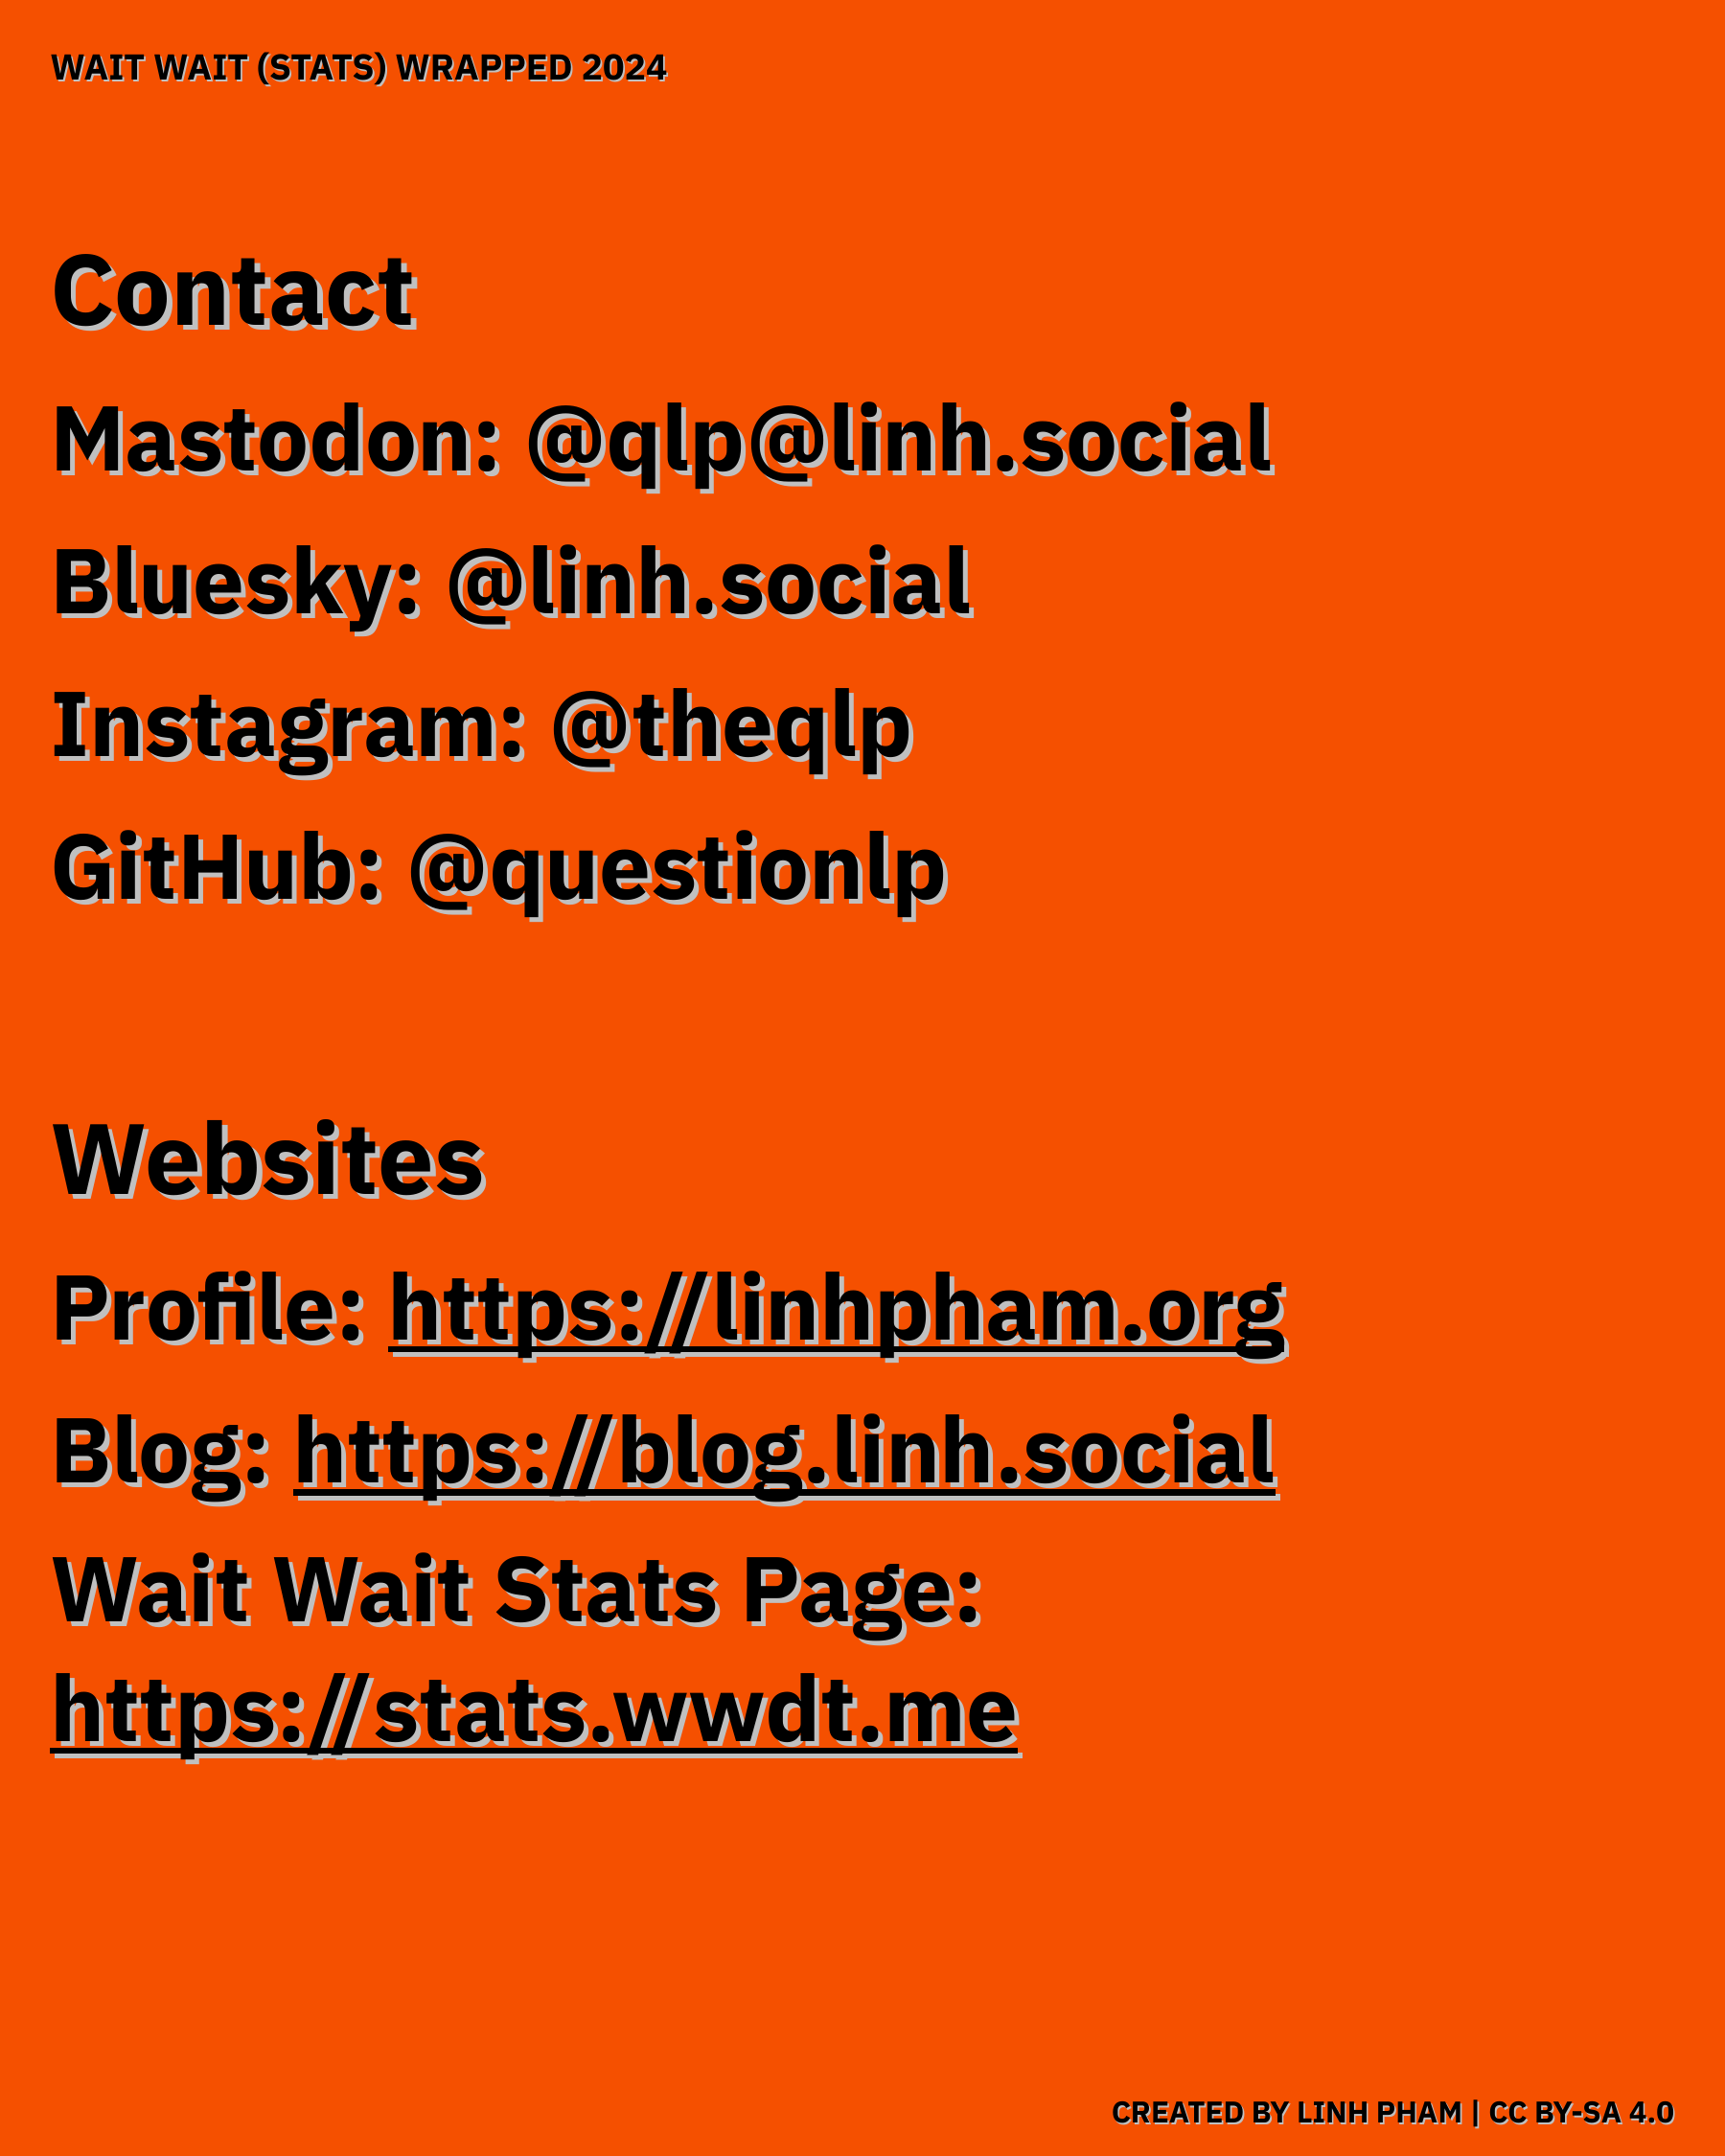

WAIT WAIT (STATS) WRAPPED 2024
Contact
Mastodon: @qlp@linh.social
Bluesky: @linh.social
Instagram: @theqlp
GitHub: @questionlp
Websites
Profile: https://linhpham.org
Blog: https://blog.linh.social
Wait Wait Stats Page:
https://stats.wwdt.me
Created by Linh Pham | CC BY-SA 4.0